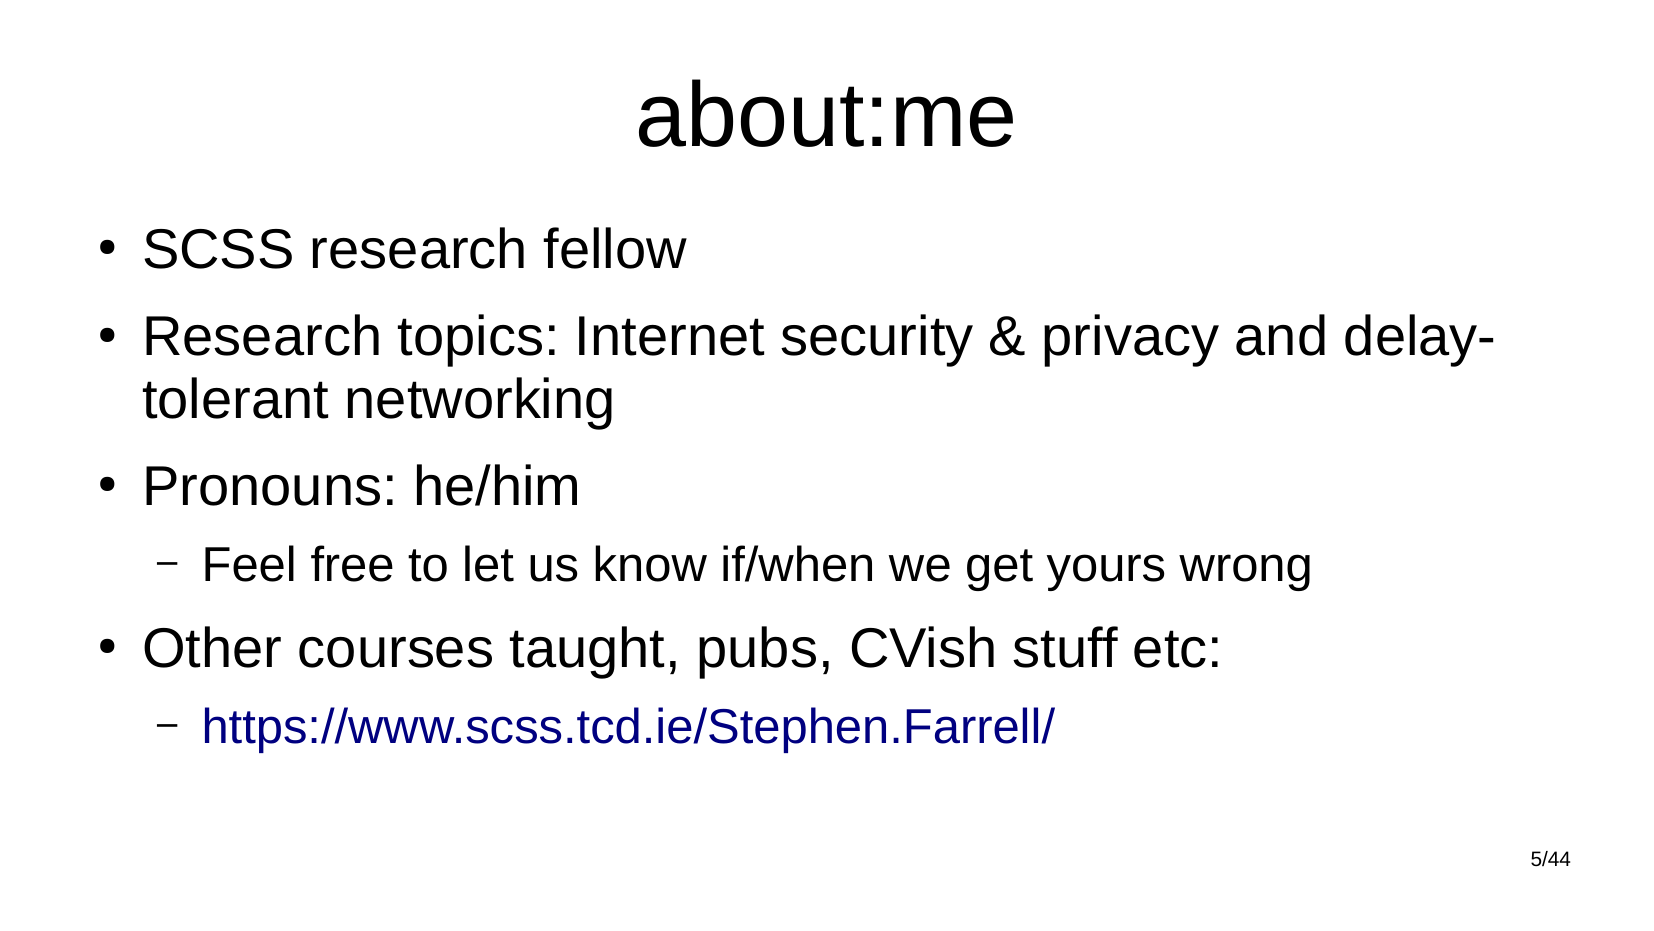

# about:me
SCSS research fellow
Research topics: Internet security & privacy and delay-tolerant networking
Pronouns: he/him
Feel free to let us know if/when we get yours wrong
Other courses taught, pubs, CVish stuff etc:
https://www.scss.tcd.ie/Stephen.Farrell/
5